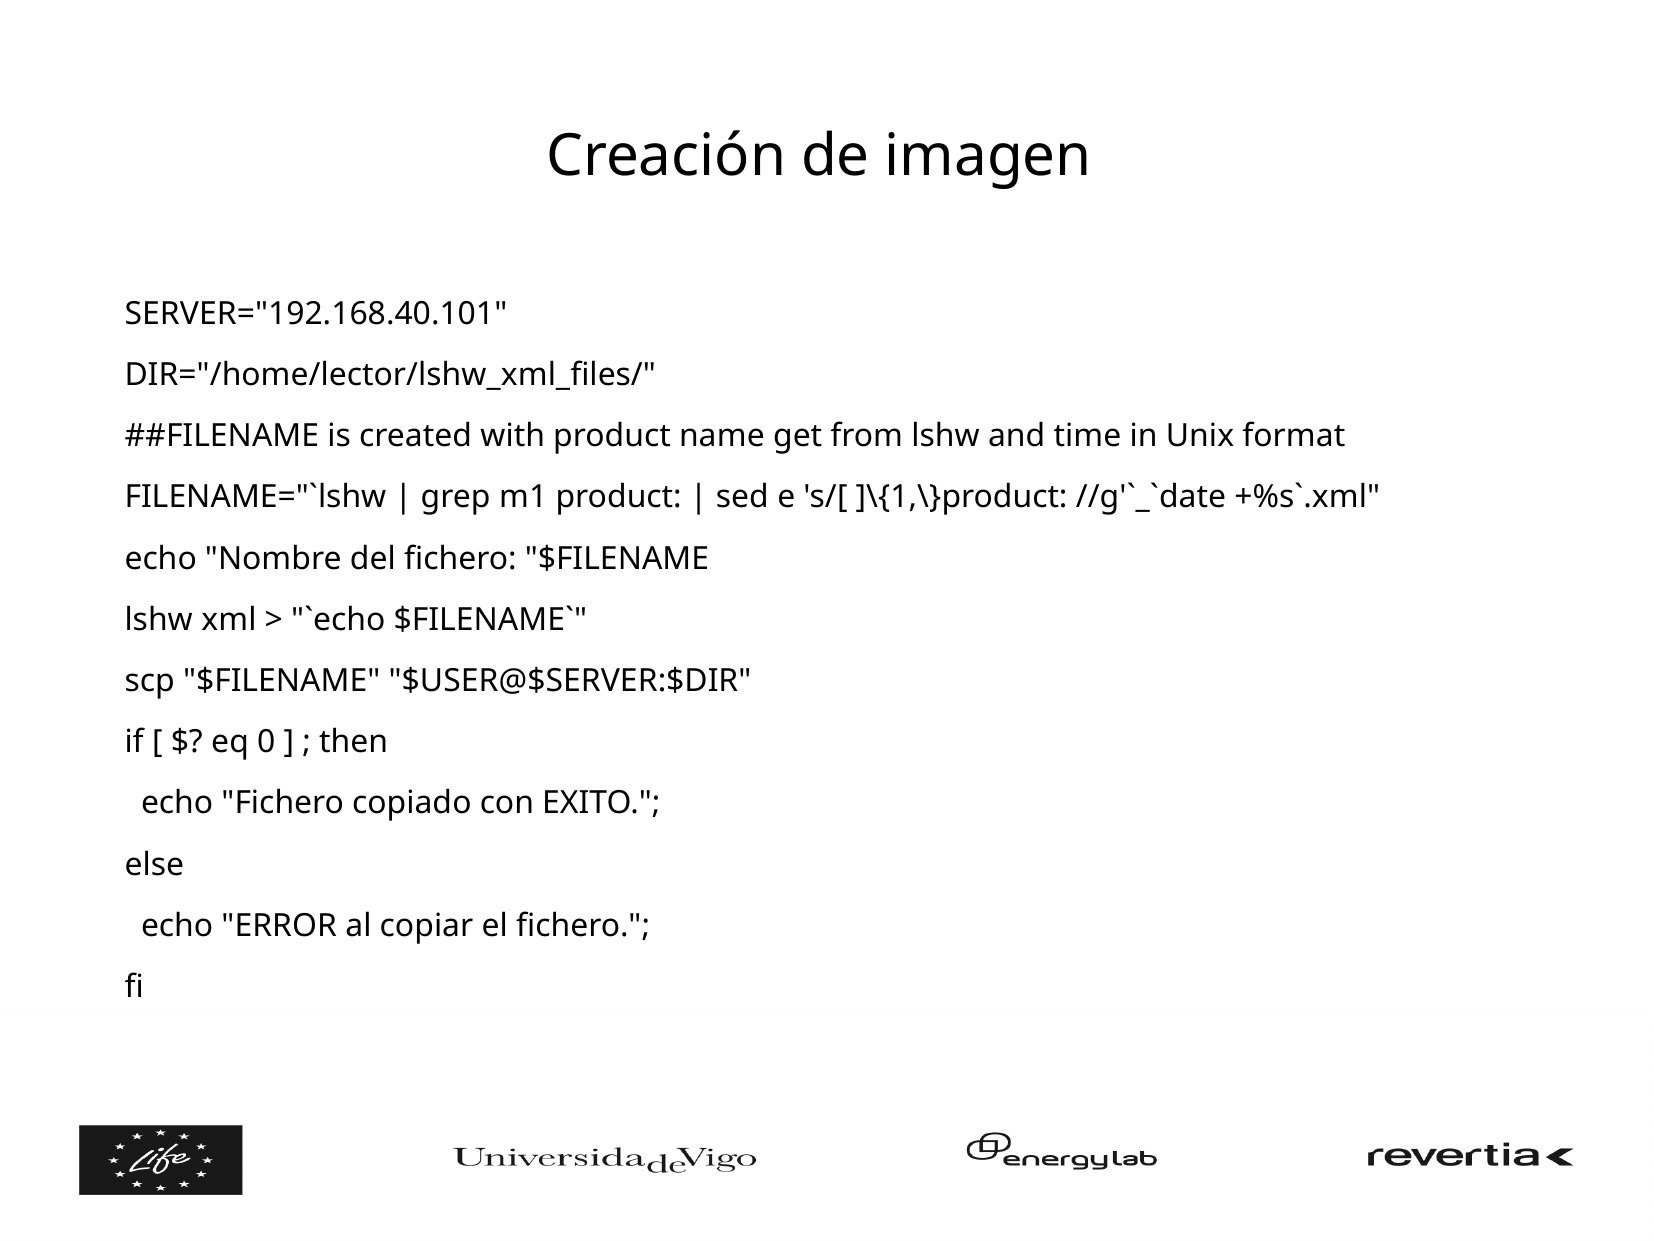

# Creación de imagen
SERVER="192.168.40.101"
DIR="/home/lector/lshw_xml_files/"
##FILENAME is created with product name get from lshw and time in Unix format
FILENAME="`lshw | grep ­m1 product: | sed ­e 's/[ ]\{1,\}product: //g'`_`date +%s`.xml"
echo "Nombre del fichero: "$FILENAME
lshw ­xml > "`echo $FILENAME`"
scp "$FILENAME" "$USER@$SERVER:$DIR"
if [ $? ­eq 0 ] ; then
 echo "Fichero copiado con EXITO.";
else
 echo "ERROR al copiar el fichero.";
fi